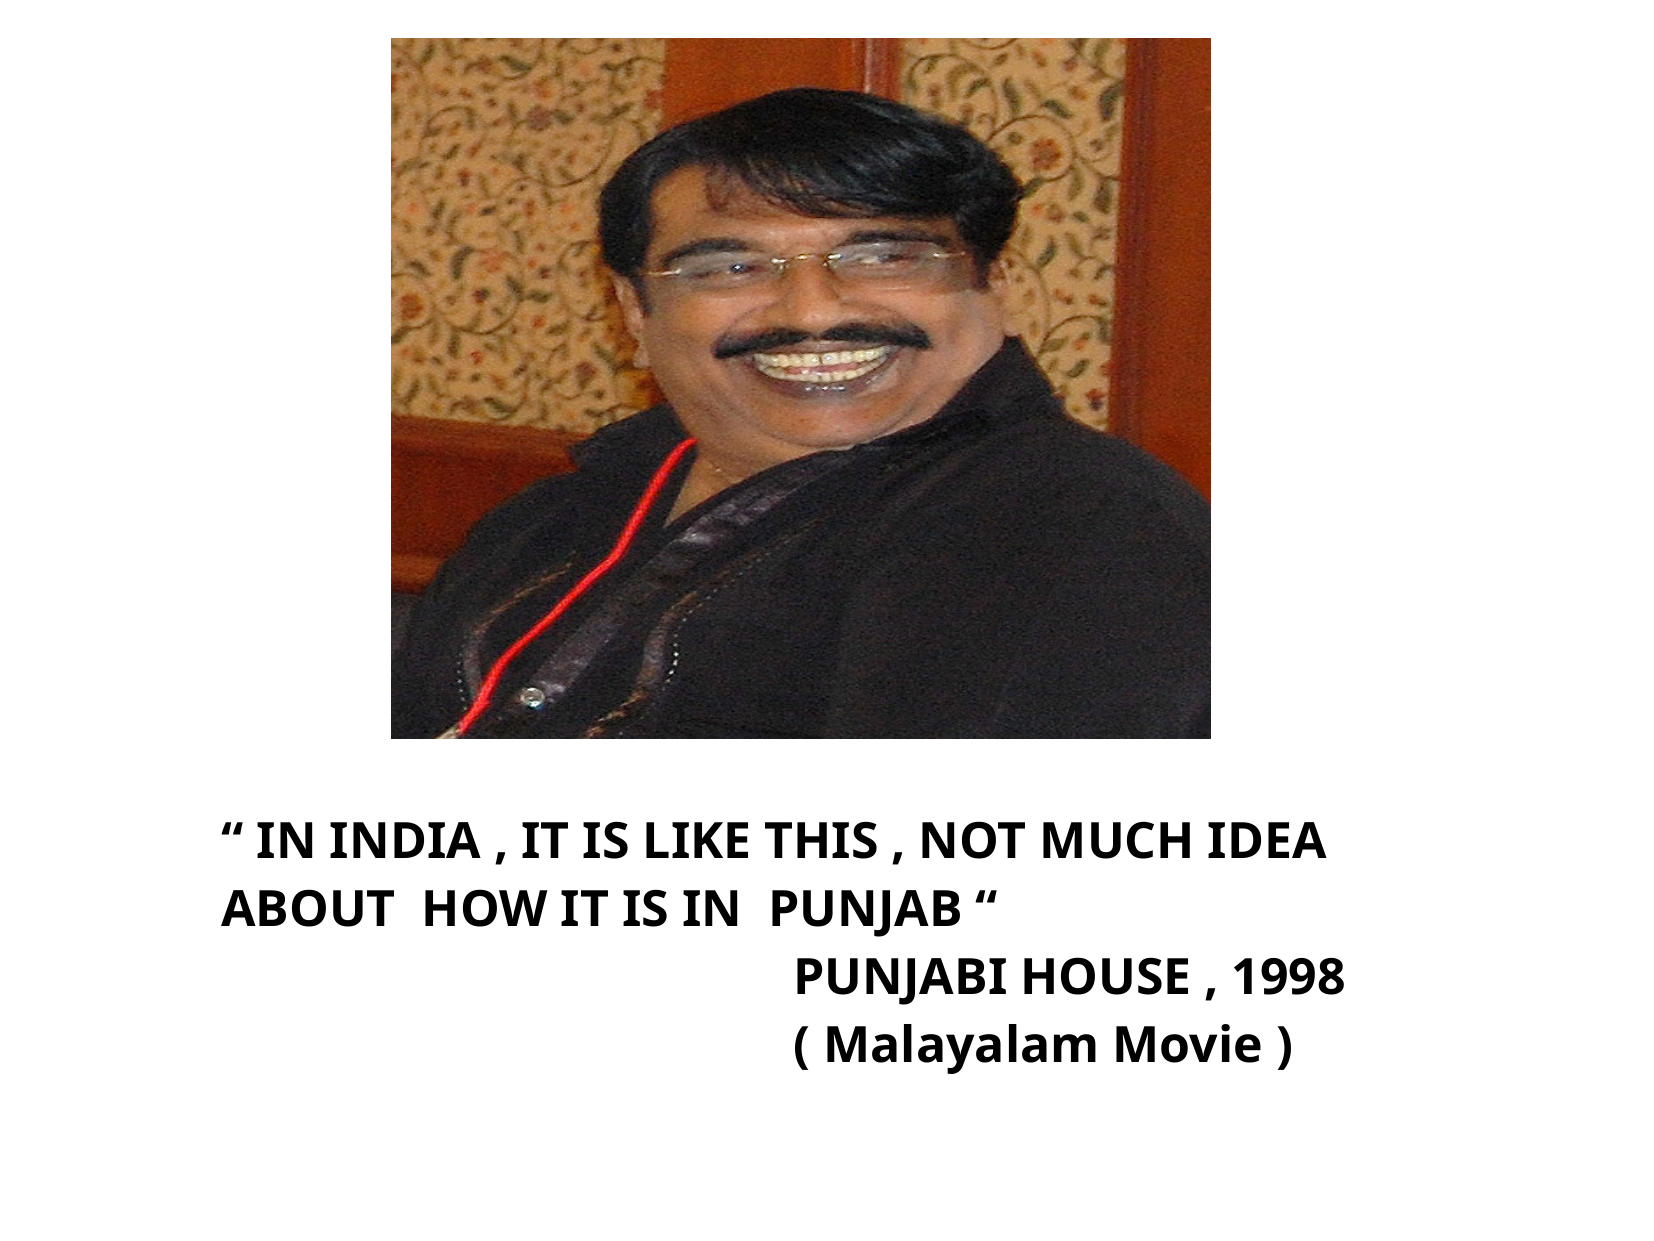

“ IN INDIA , IT IS LIKE THIS , NOT MUCH IDEA ABOUT HOW IT IS IN PUNJAB “
 PUNJABI HOUSE , 1998
 ( Malayalam Movie )